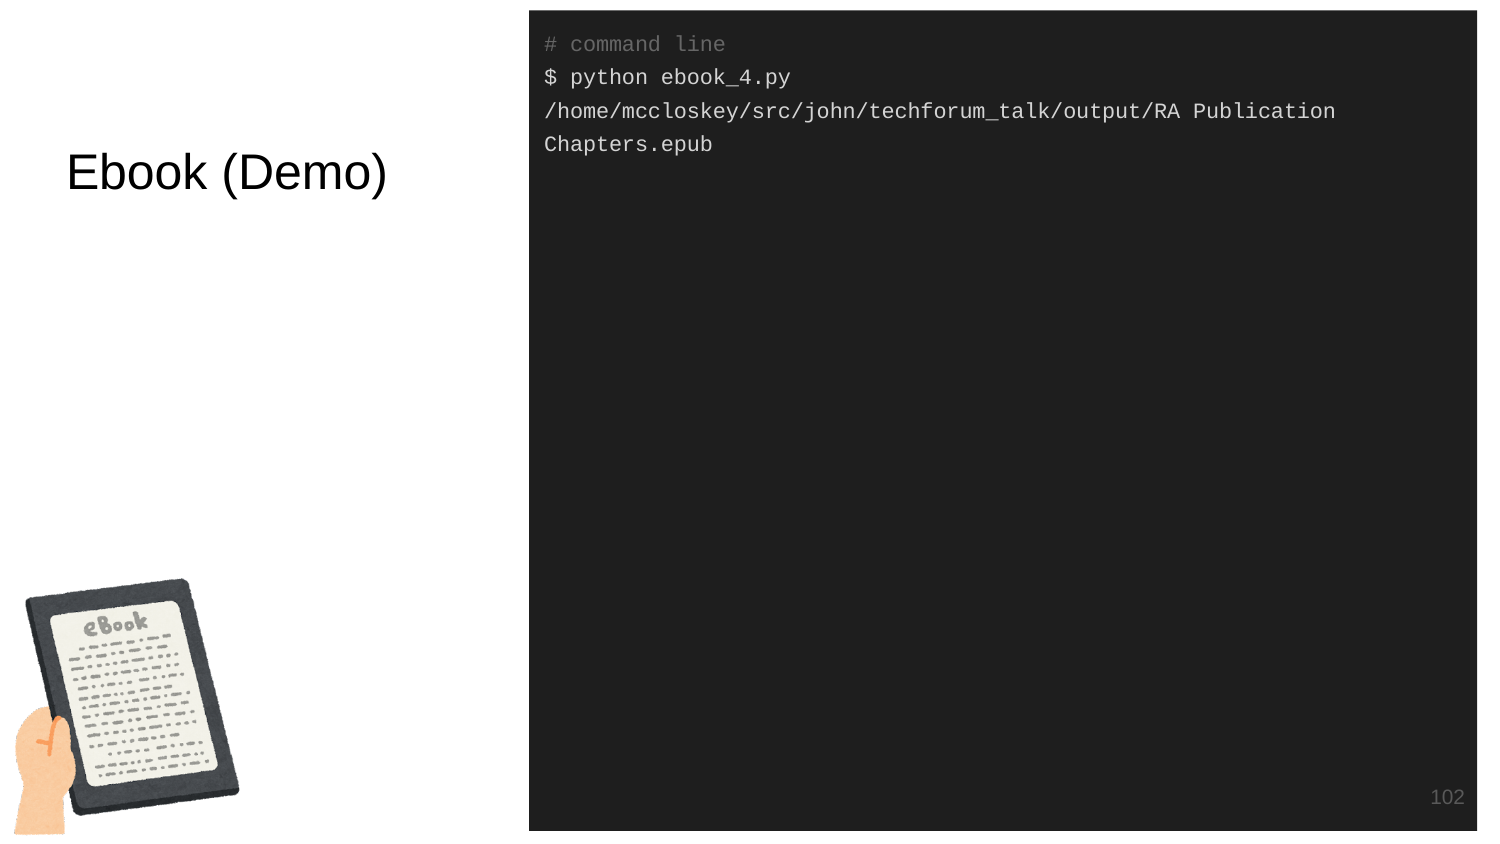

# command line
$ python ebook_4.py
/home/mccloskey/src/john/techforum_talk/output/RA Publication Chapters.epub
# Ebook (Demo)